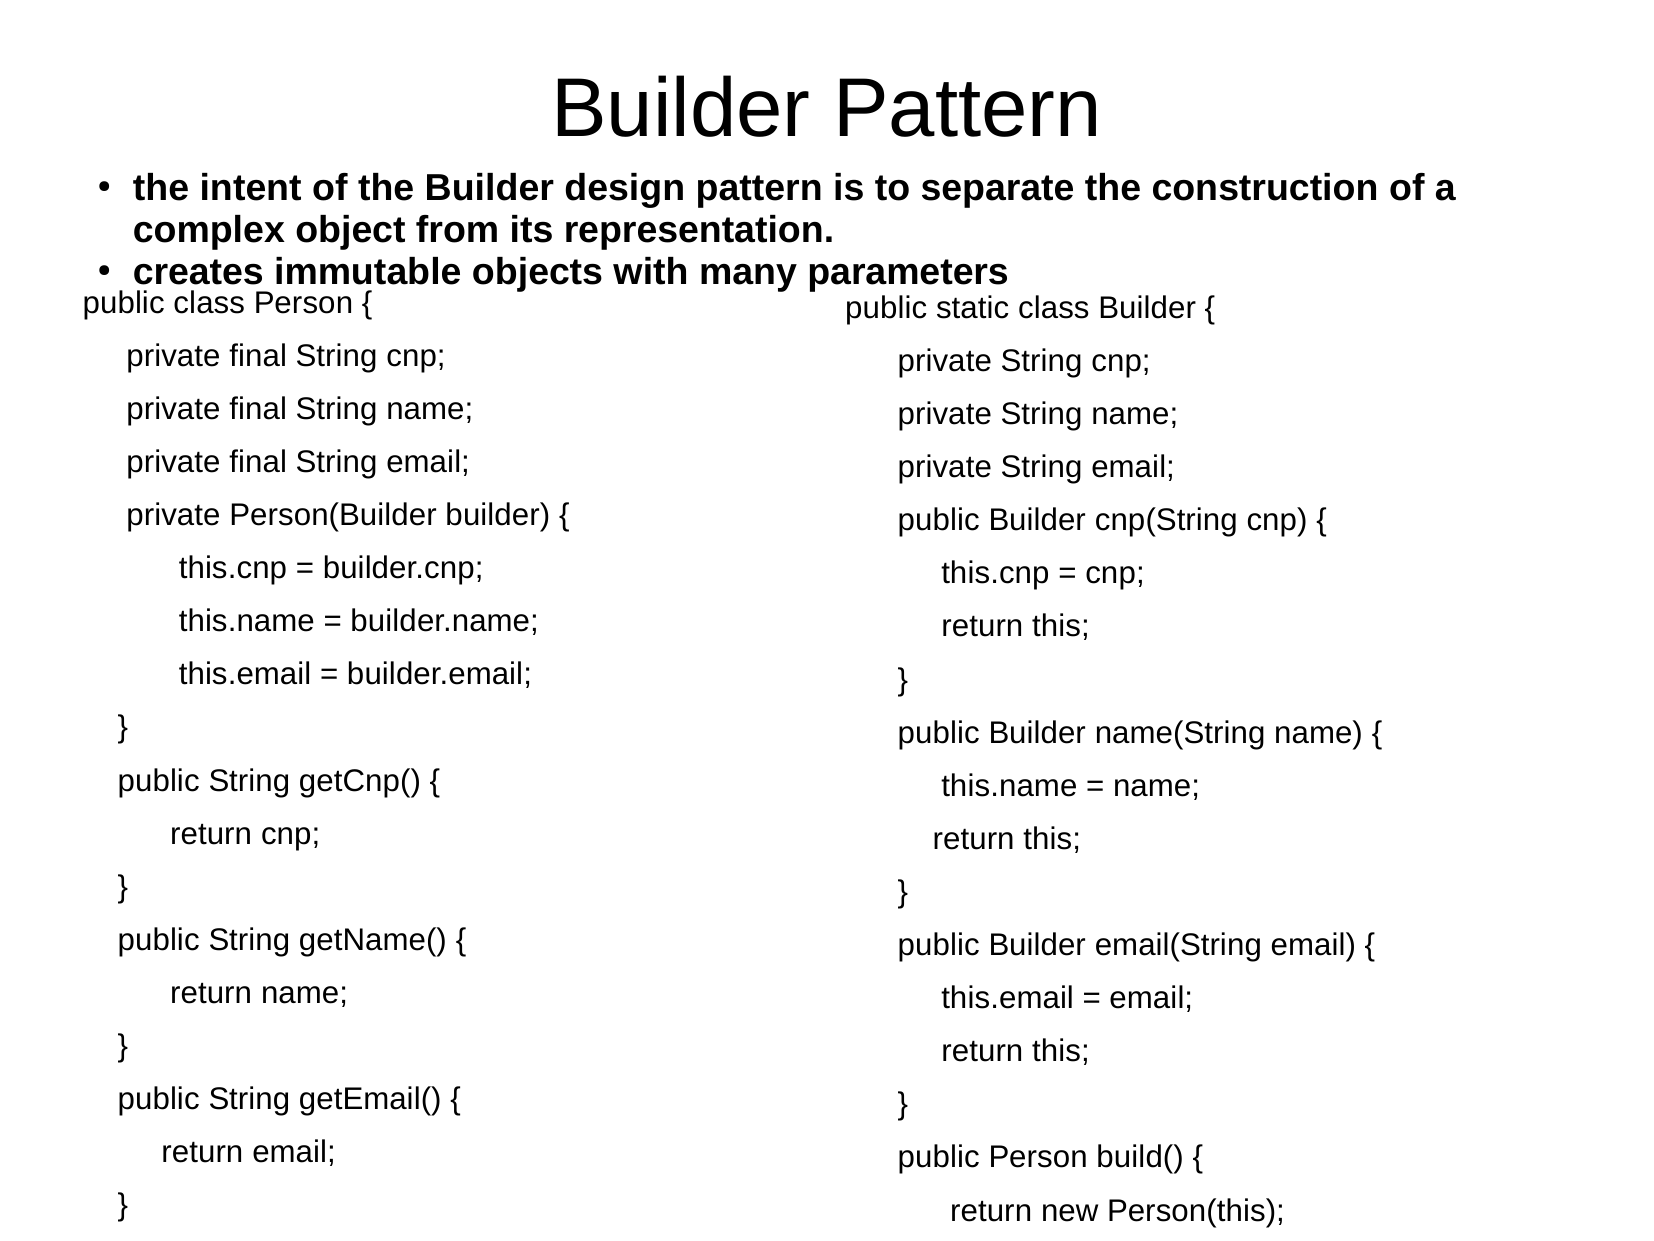

# Builder Pattern
the intent of the Builder design pattern is to separate the construction of a complex object from its representation.
creates immutable objects with many parameters
public class Person {
 private final String cnp;
 private final String name;
 private final String email;
 private Person(Builder builder) {
 this.cnp = builder.cnp;
 this.name = builder.name;
 this.email = builder.email;
 }
 public String getCnp() {
 return cnp;
 }
 public String getName() {
 return name;
 }
 public String getEmail() {
 return email;
 }
public static class Builder {
 private String cnp;
 private String name;
 private String email;
 public Builder cnp(String cnp) {
 this.cnp = cnp;
 return this;
 }
 public Builder name(String name) {
 this.name = name;
 return this;
 }
 public Builder email(String email) {
 this.email = email;
 return this;
 }
 public Person build() {
 return new Person(this);
 }
 }
}